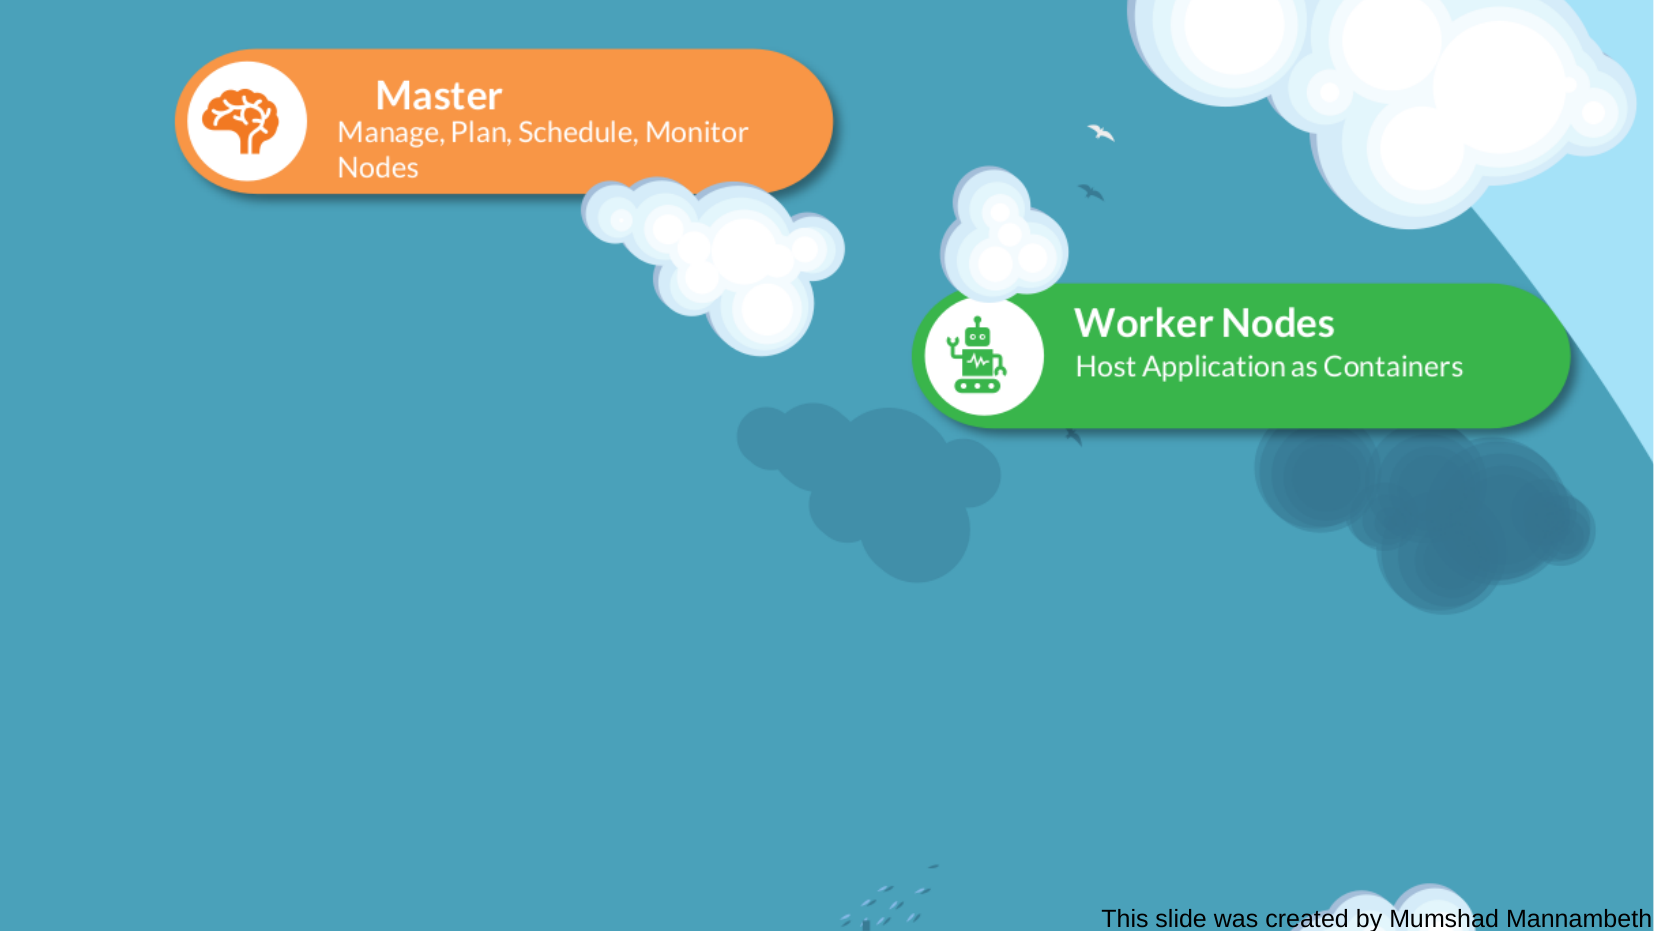

#
9
This slide was created by Mumshad Mannambeth